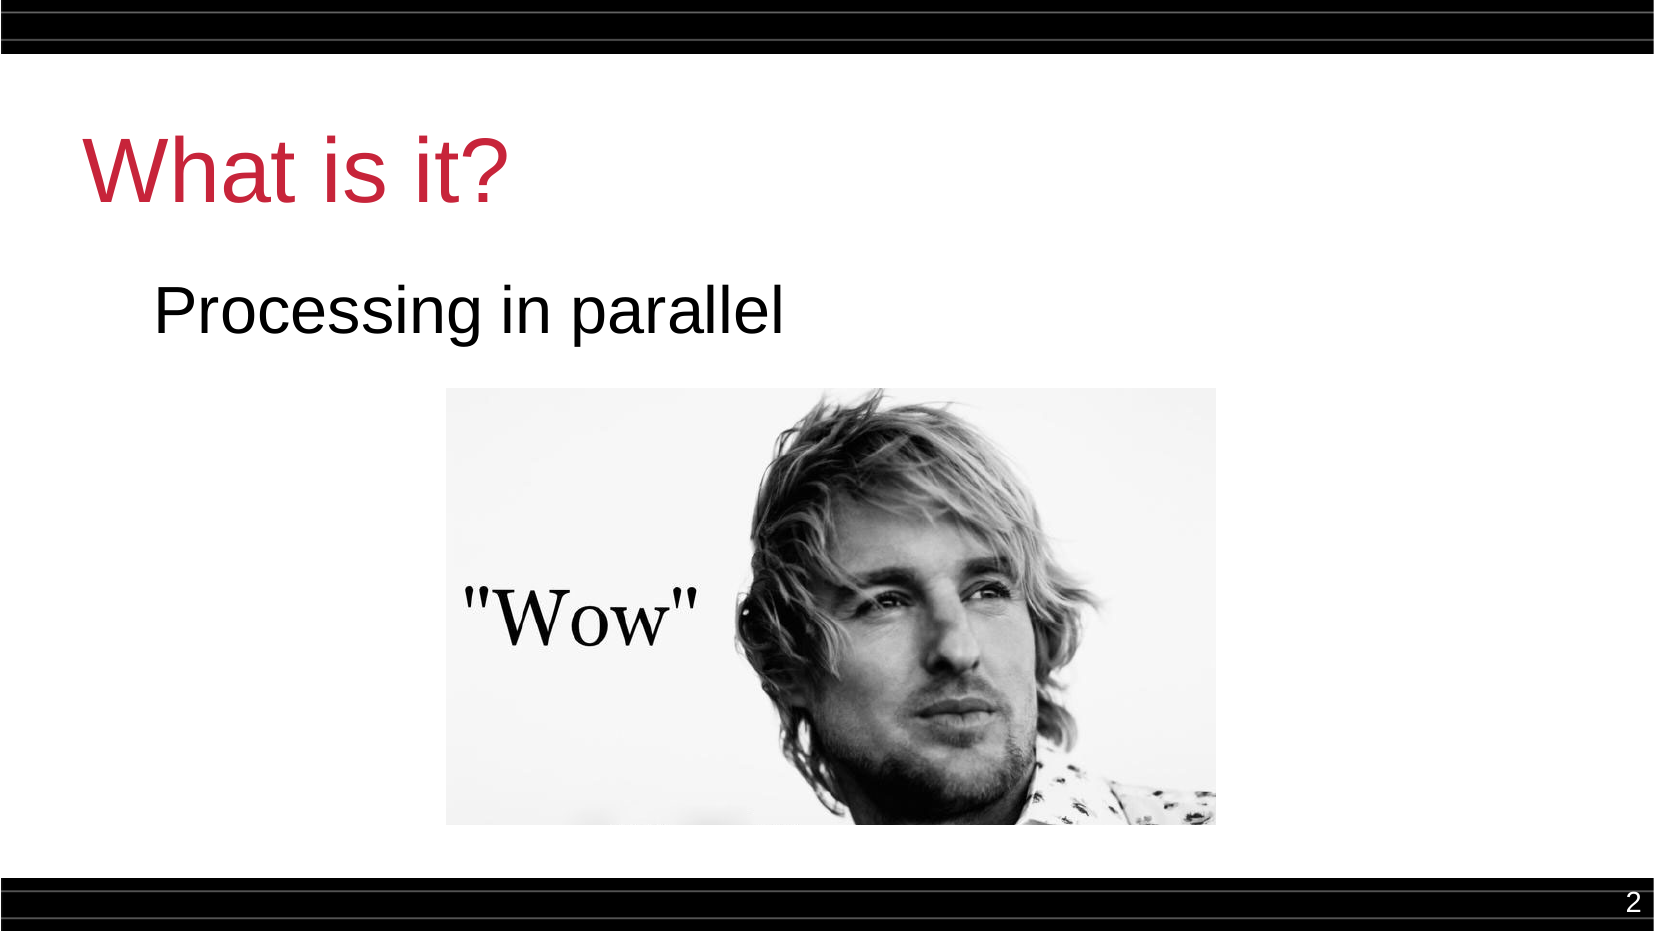

# What is it?
Processing
in parallel